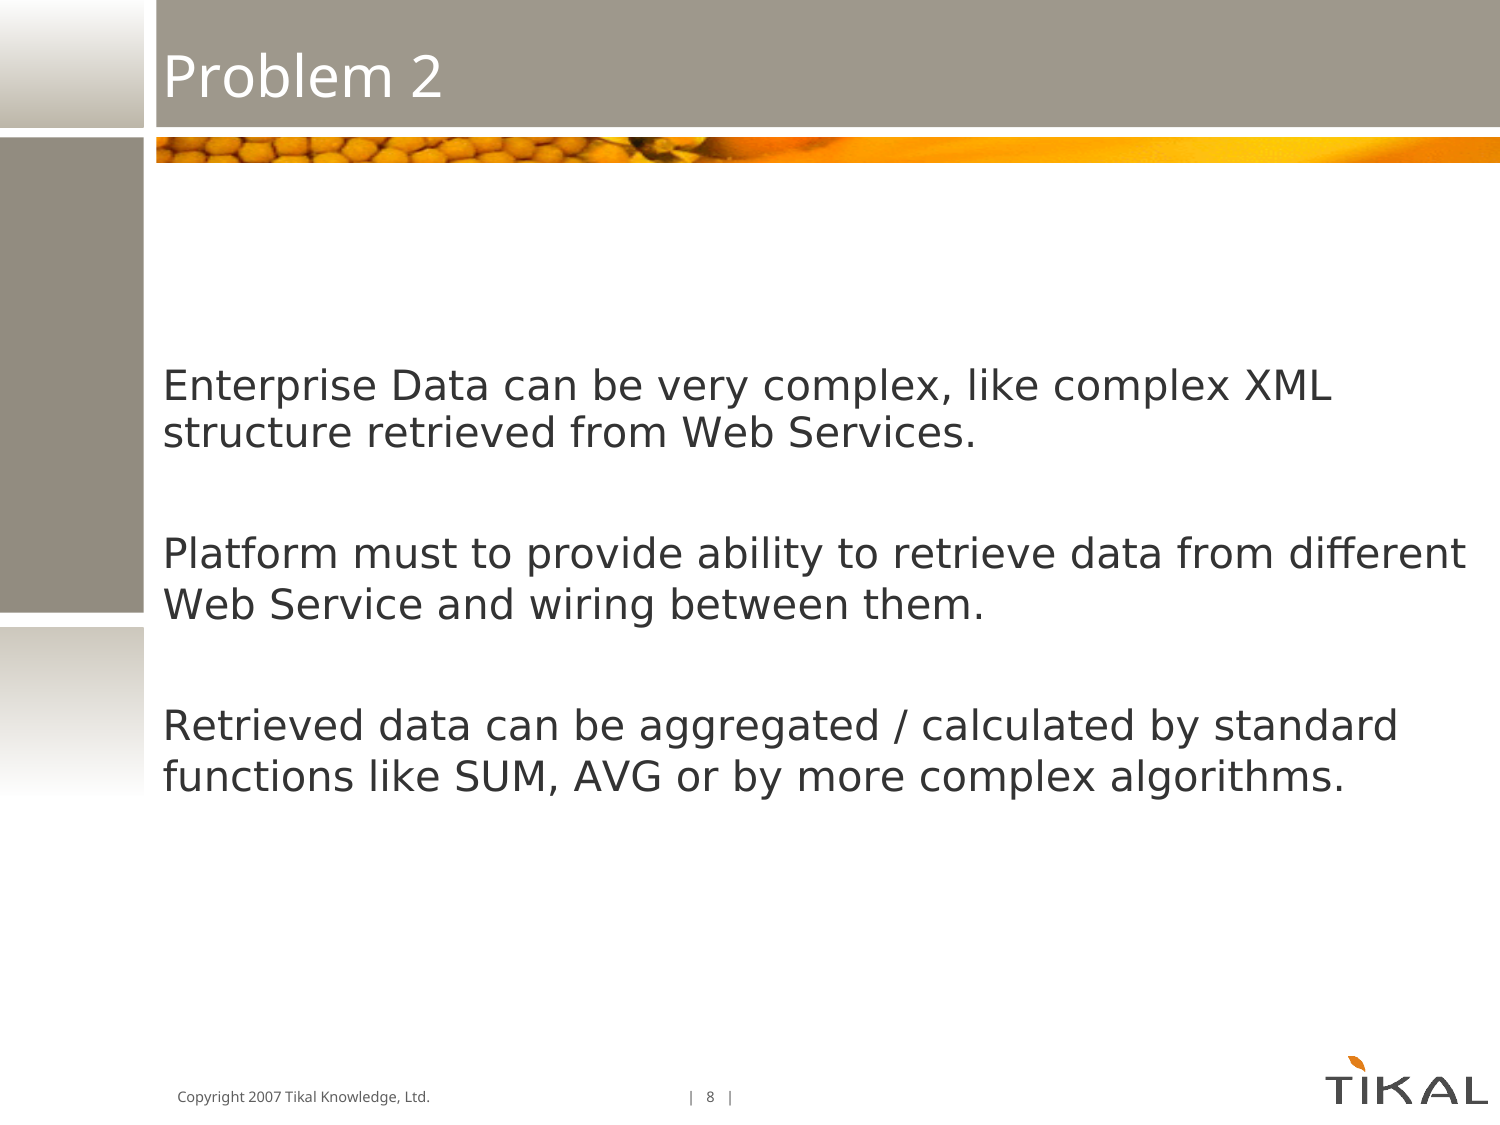

# Problem 2
Enterprise Data can be very complex, like complex XML structure retrieved from Web Services.
Platform must to provide ability to retrieve data from different Web Service and wiring between them.
Retrieved data can be aggregated / calculated by standard functions like SUM, AVG or by more complex algorithms.